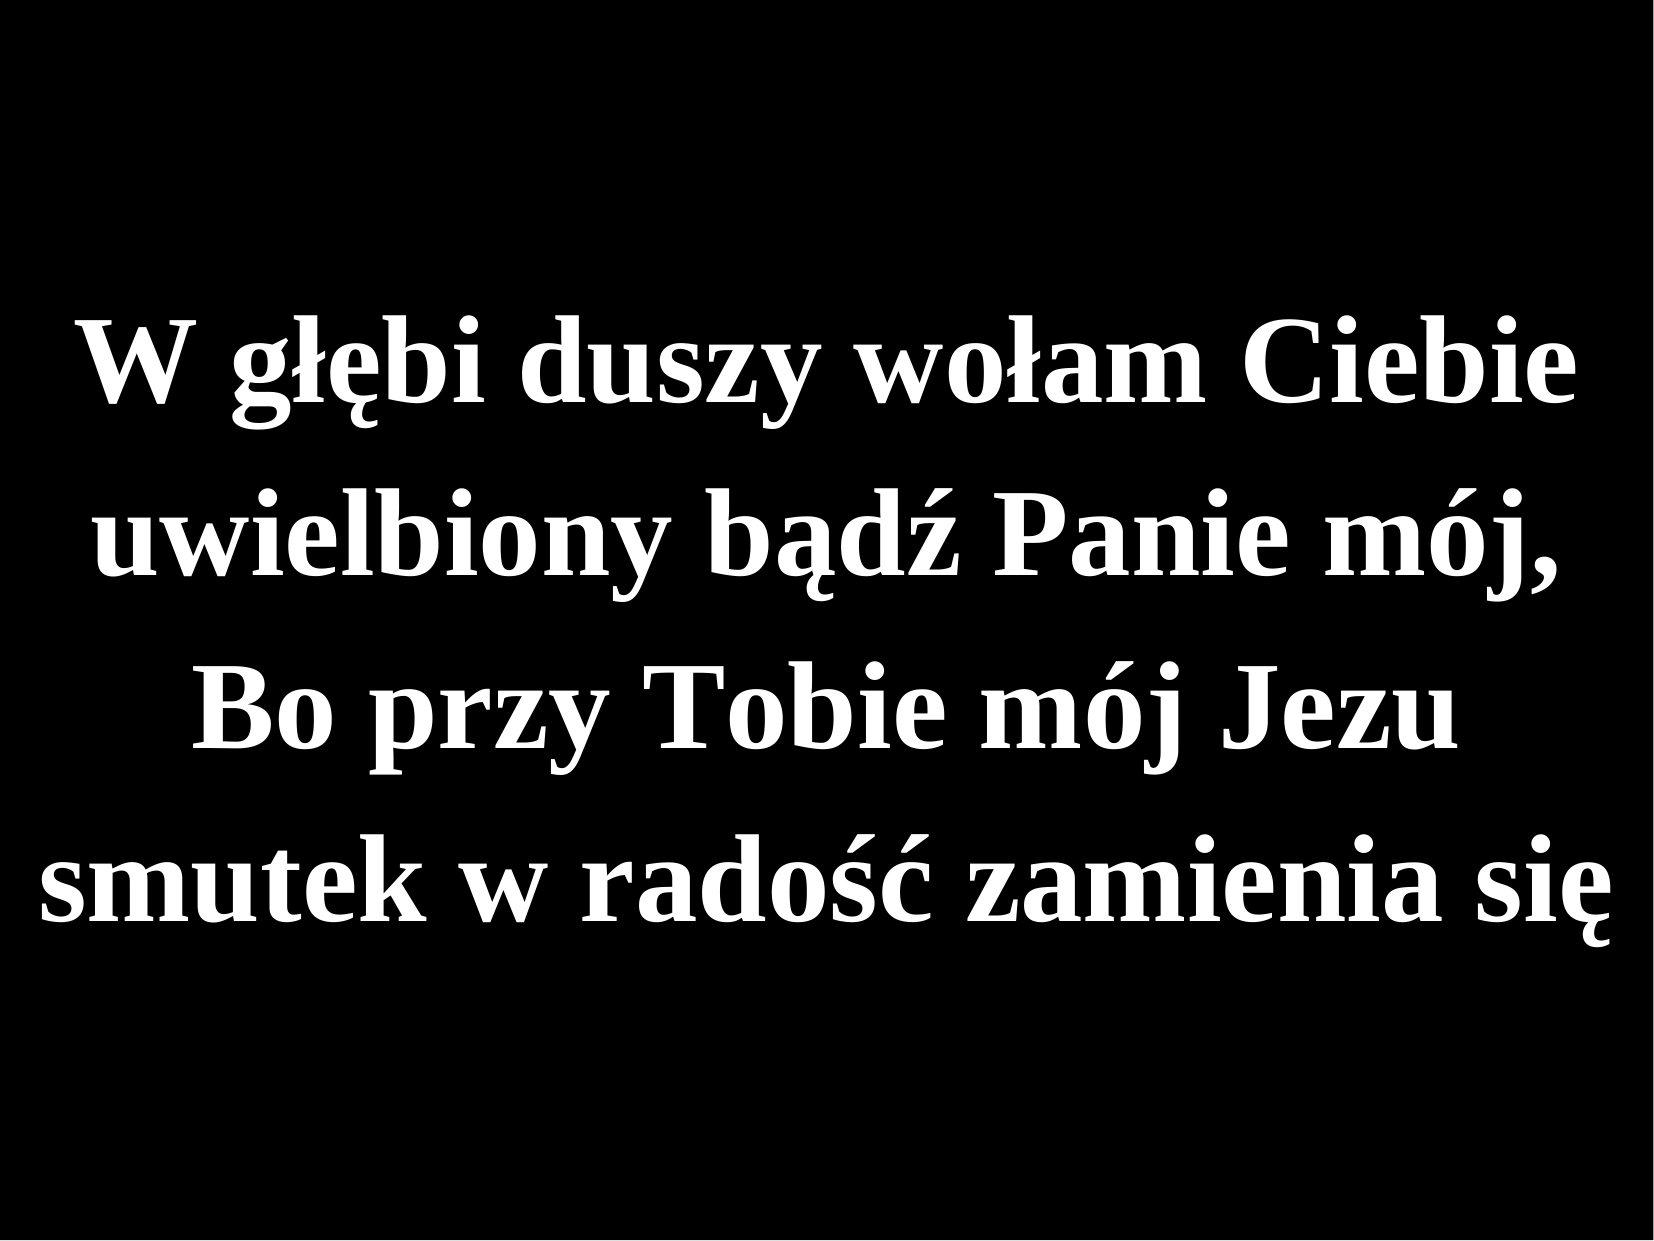

# W głębi duszy wołam Ciebie ppp uwielbiony bądź Panie mój, ppp Bo przy Tobie mój Jezu ppp smutek w radość zamienia się